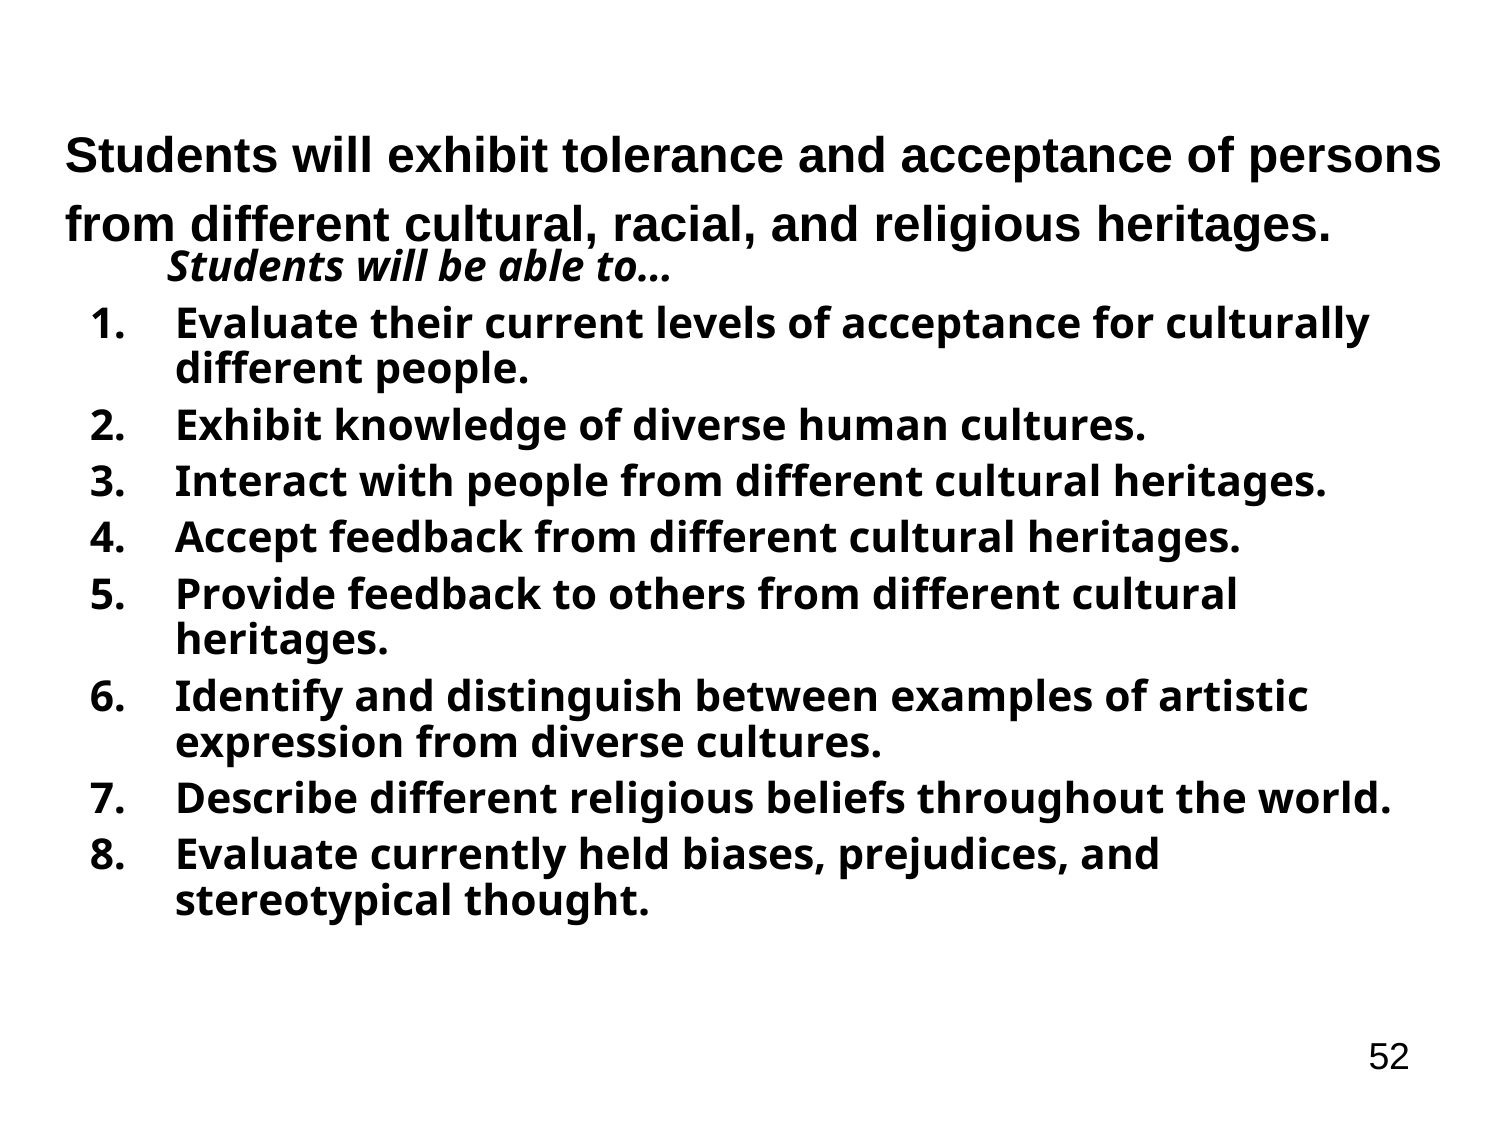

# Students will exhibit tolerance and acceptance of persons from different cultural, racial, and religious heritages.
 Students will be able to…
Evaluate their current levels of acceptance for culturally different people.
Exhibit knowledge of diverse human cultures.
Interact with people from different cultural heritages.
Accept feedback from different cultural heritages.
Provide feedback to others from different cultural heritages.
Identify and distinguish between examples of artistic expression from diverse cultures.
Describe different religious beliefs throughout the world.
Evaluate currently held biases, prejudices, and stereotypical thought.
52